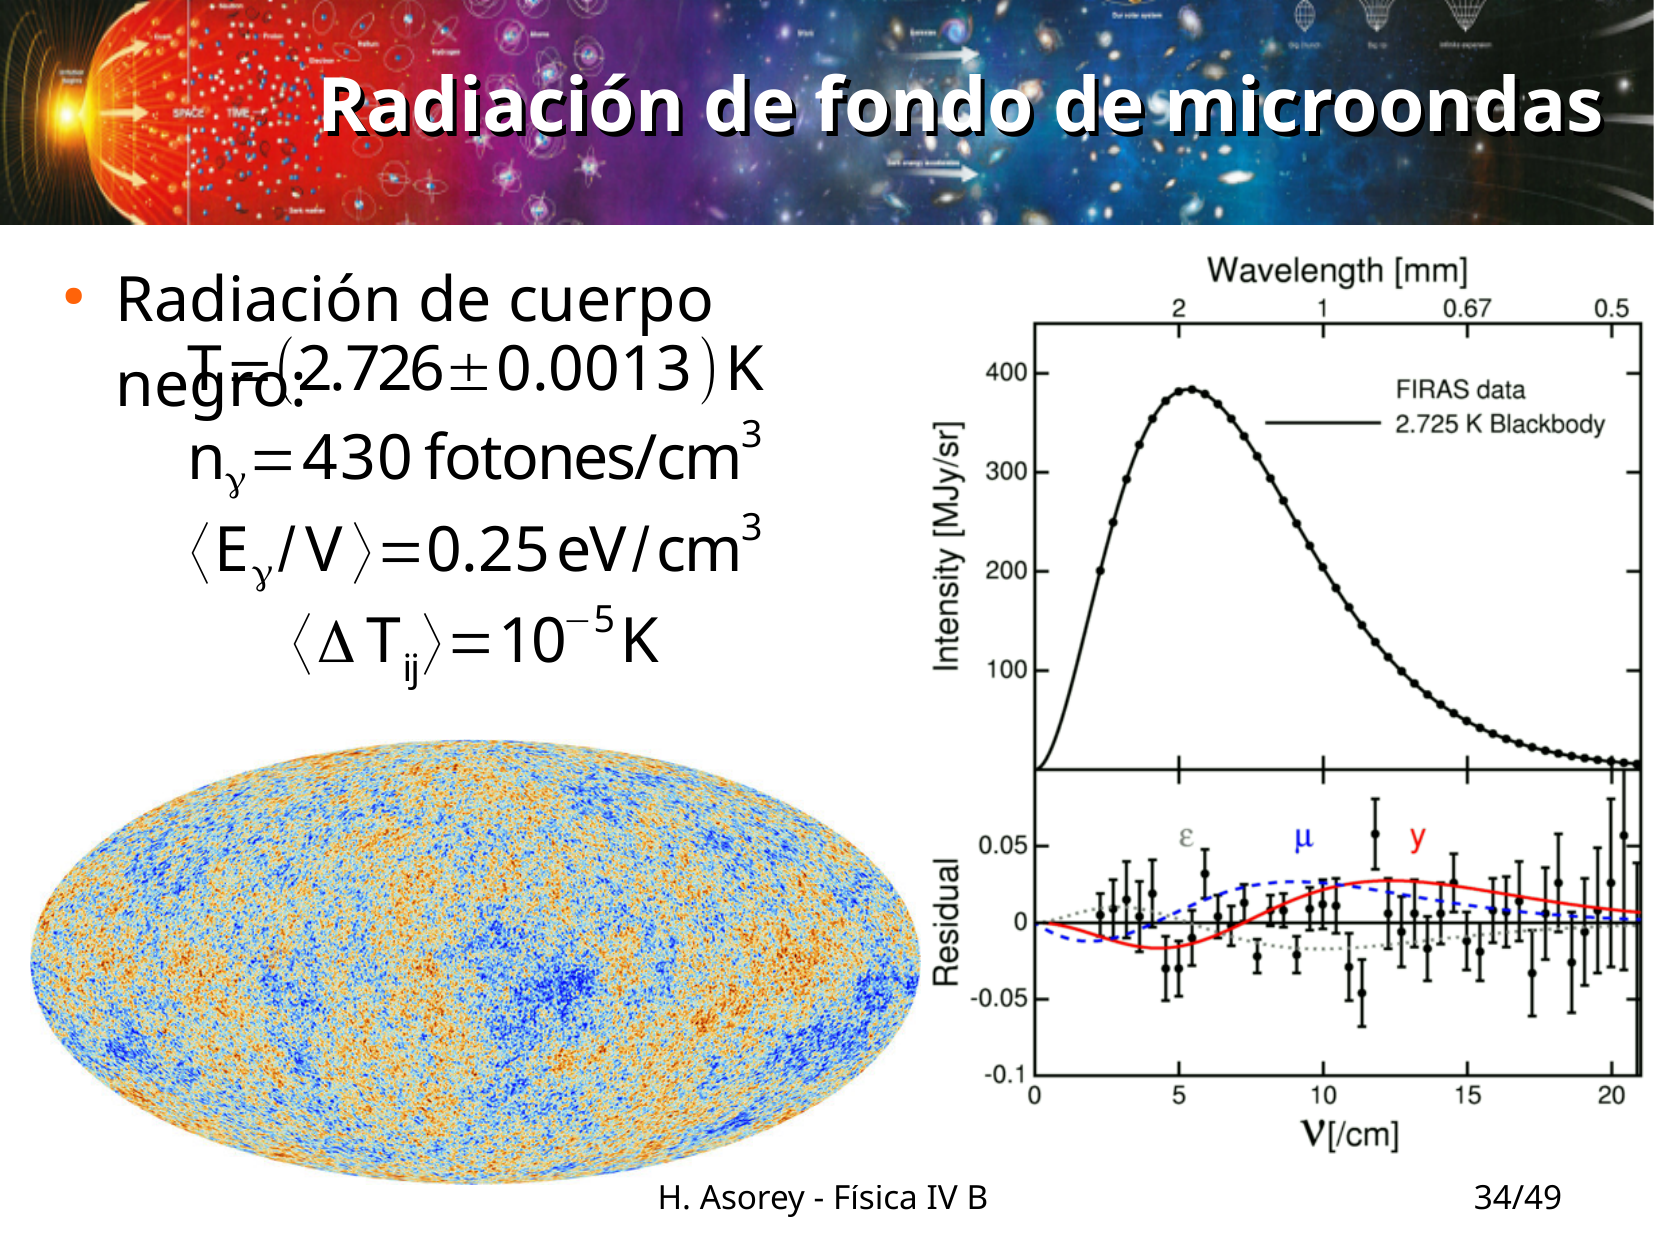

# Radiación de fondo de microondas
Radiación de cuerpo negro:
H. Asorey - Física IV B
34